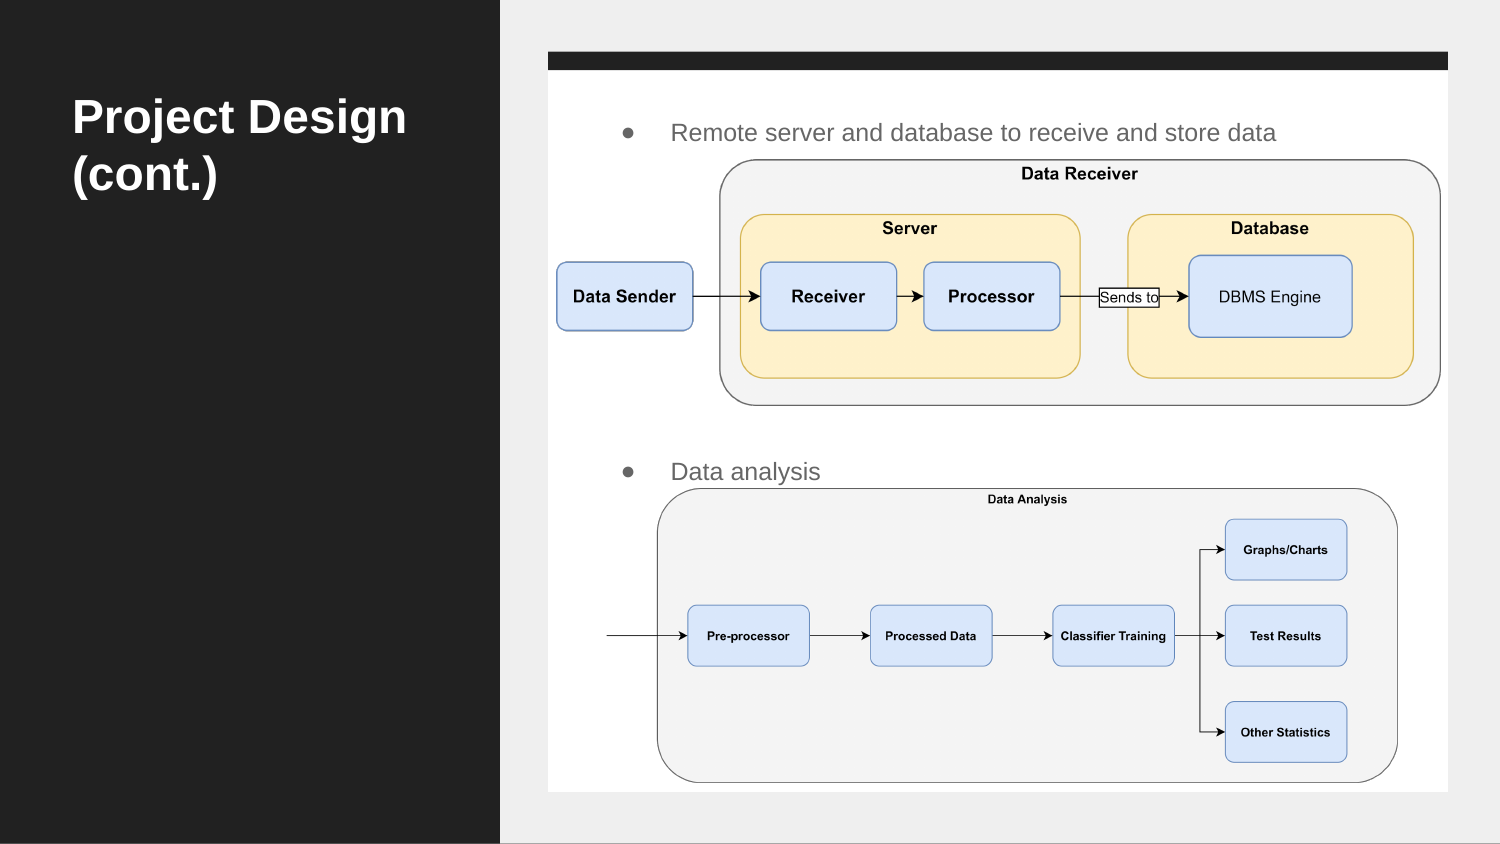

# Project Design (cont.)
Remote server and database to receive and store data
Data analysis